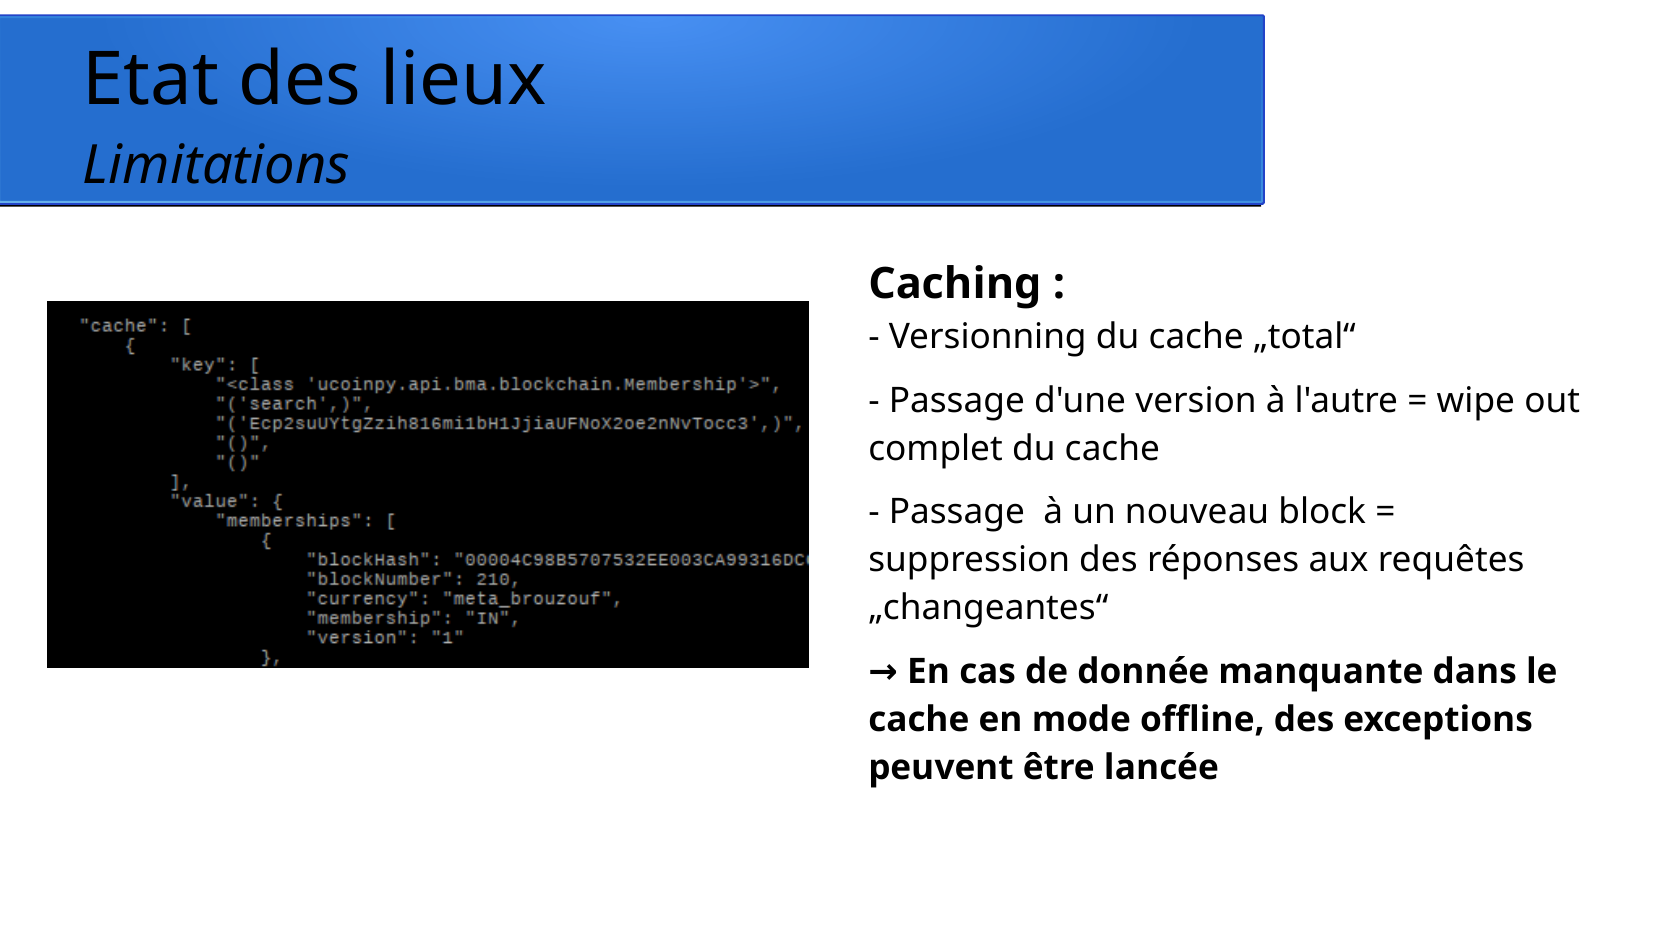

Etat des lieux
Limitations
# Caching : - Versionning du cache „total“
- Passage d'une version à l'autre = wipe out complet du cache
- Passage à un nouveau block = suppression des réponses aux requêtes „changeantes“
→ En cas de donnée manquante dans le cache en mode offline, des exceptions peuvent être lancée